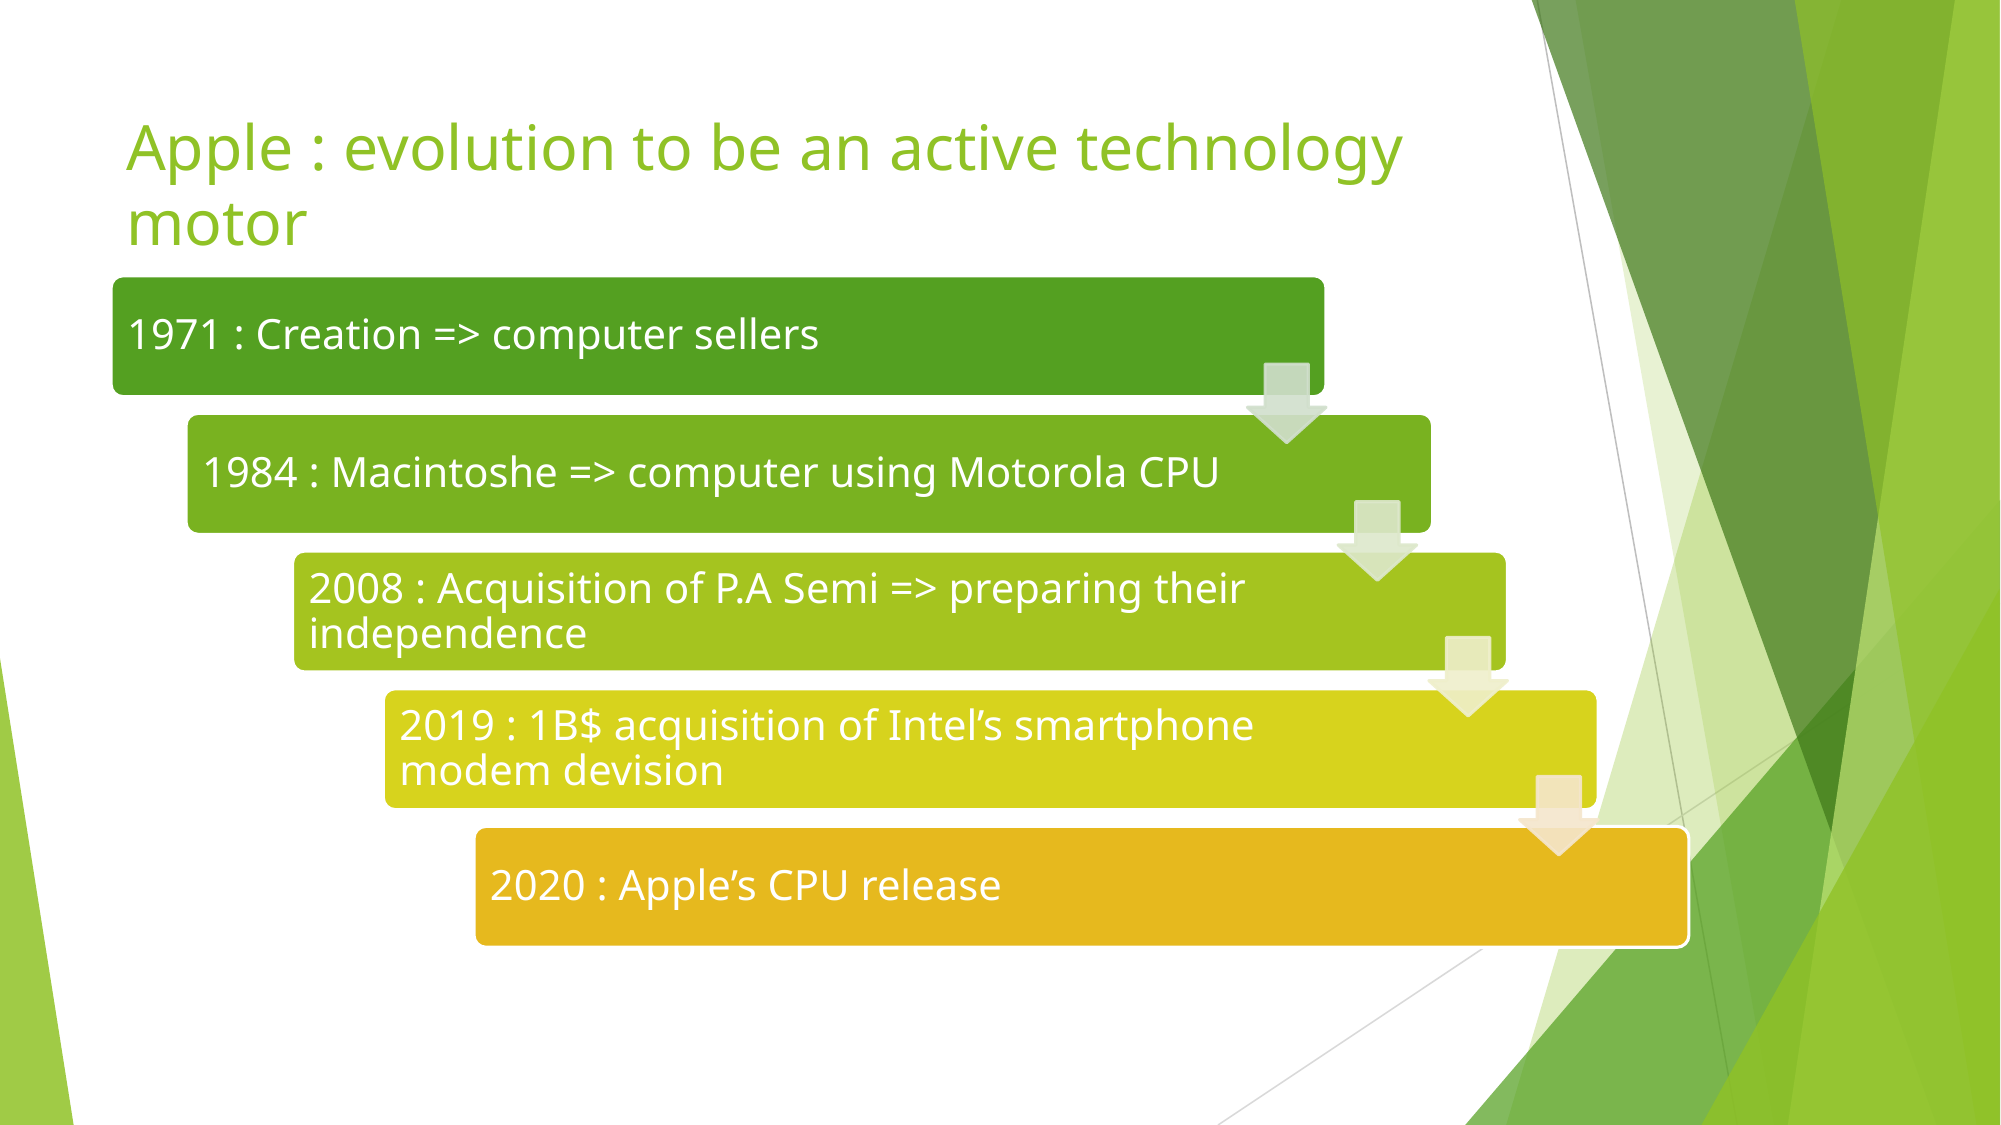

# Apple : evolution to be an active technology motor
1971 : Creation => computer sellers
1984 : Macintoshe => computer using Motorola CPU
2008 : Acquisition of P.A Semi => preparing their independence
2019 : 1B$ acquisition of Intel’s smartphone modem devision
2020 : Apple’s CPU release